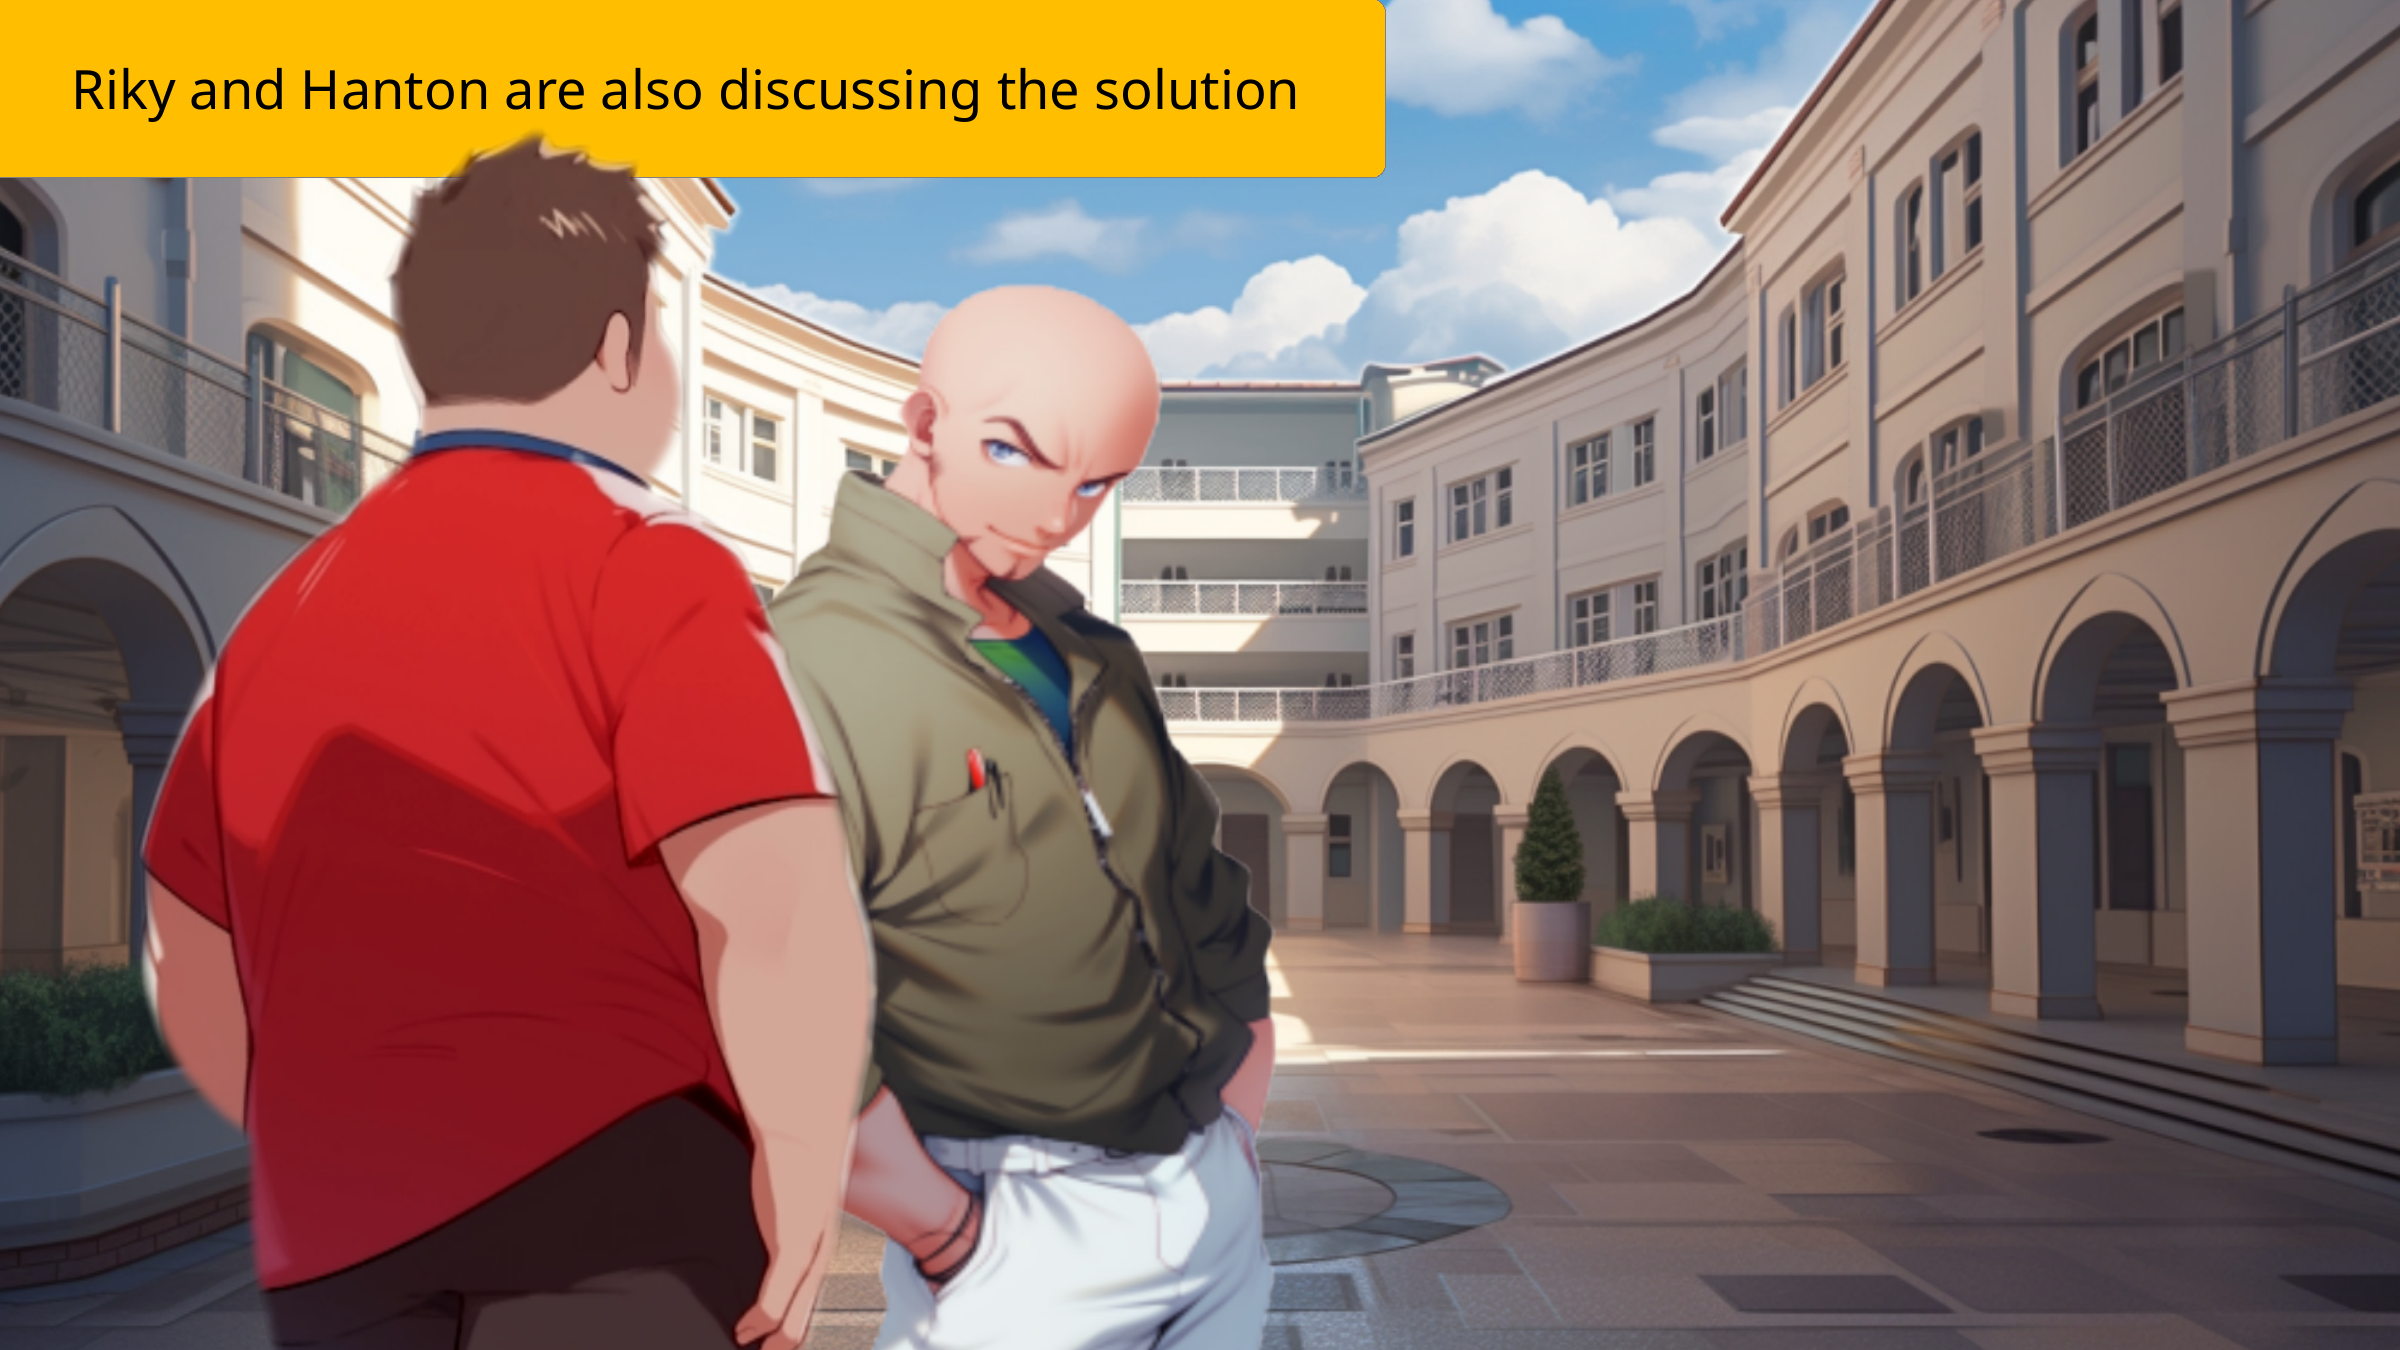

Riky and Hanton are also discussing the solution